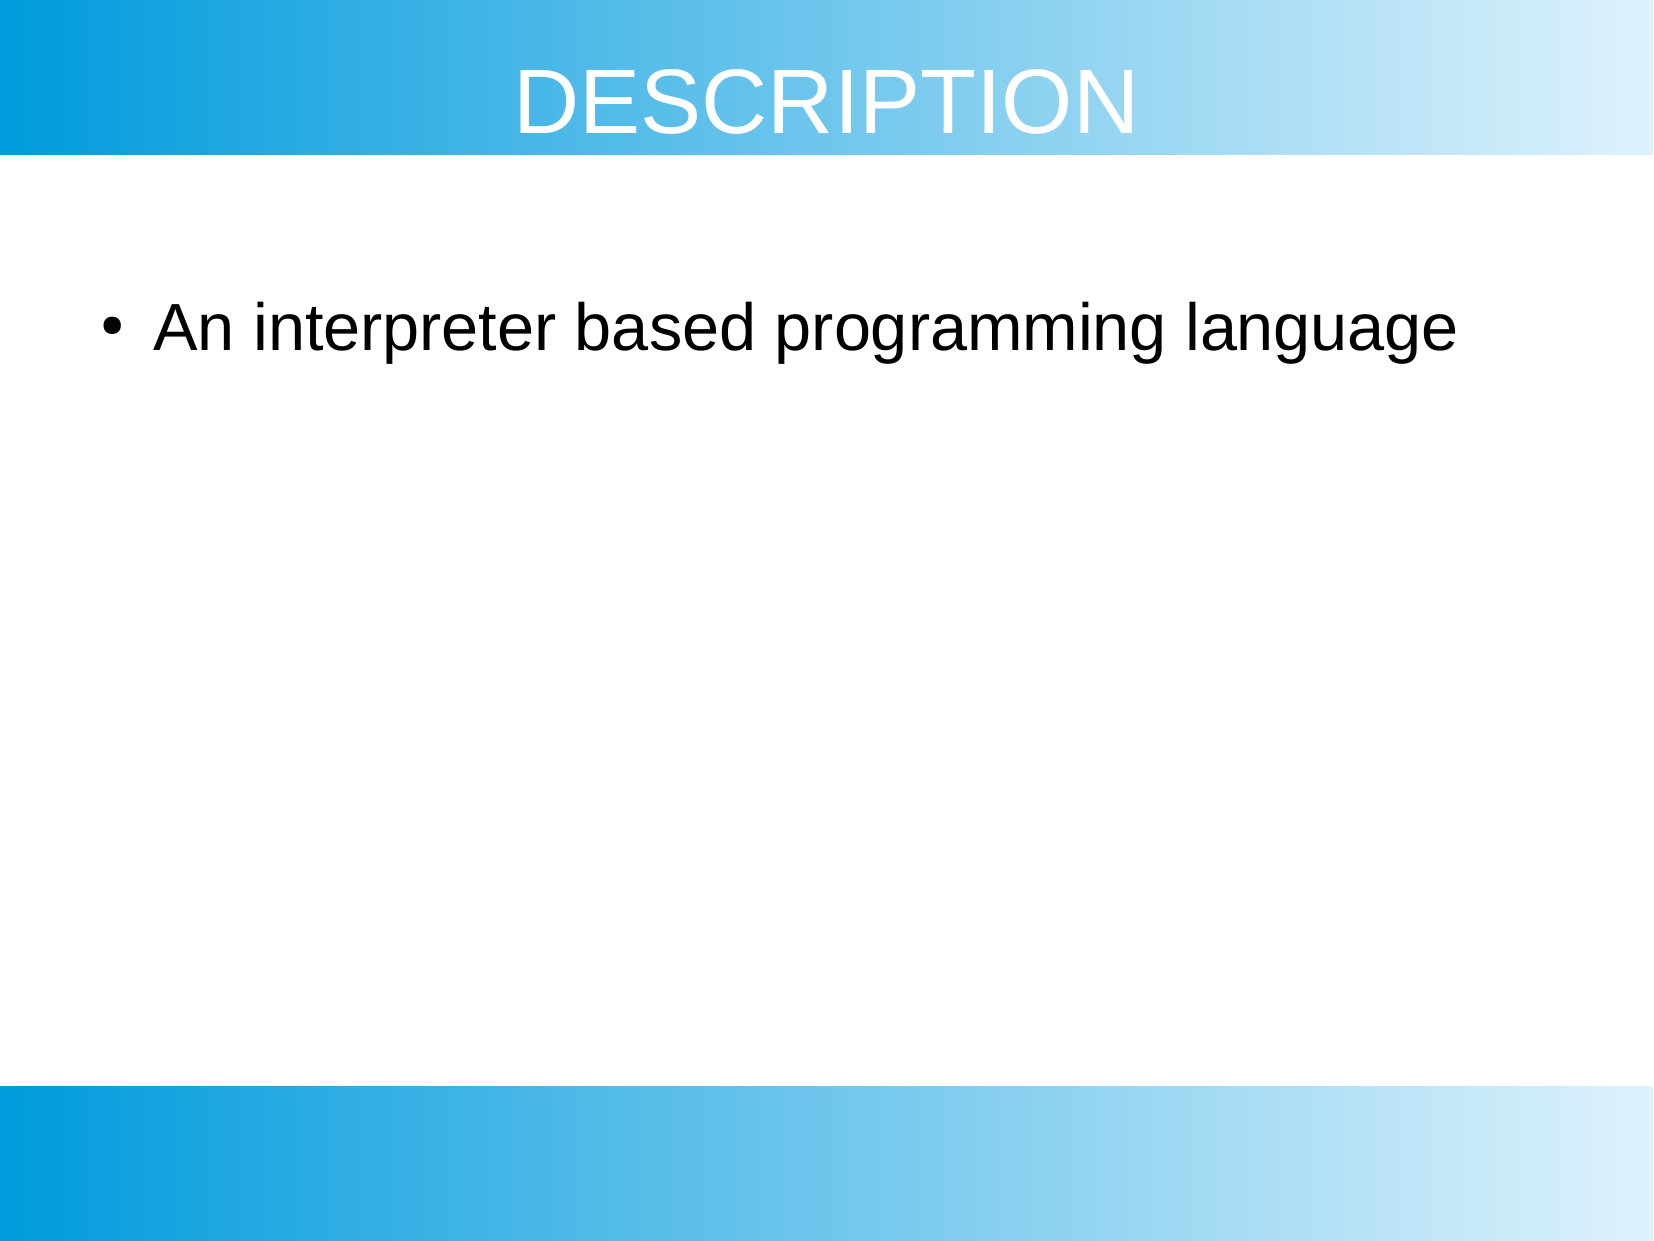

# DESCRIPTION
An interpreter based programming language